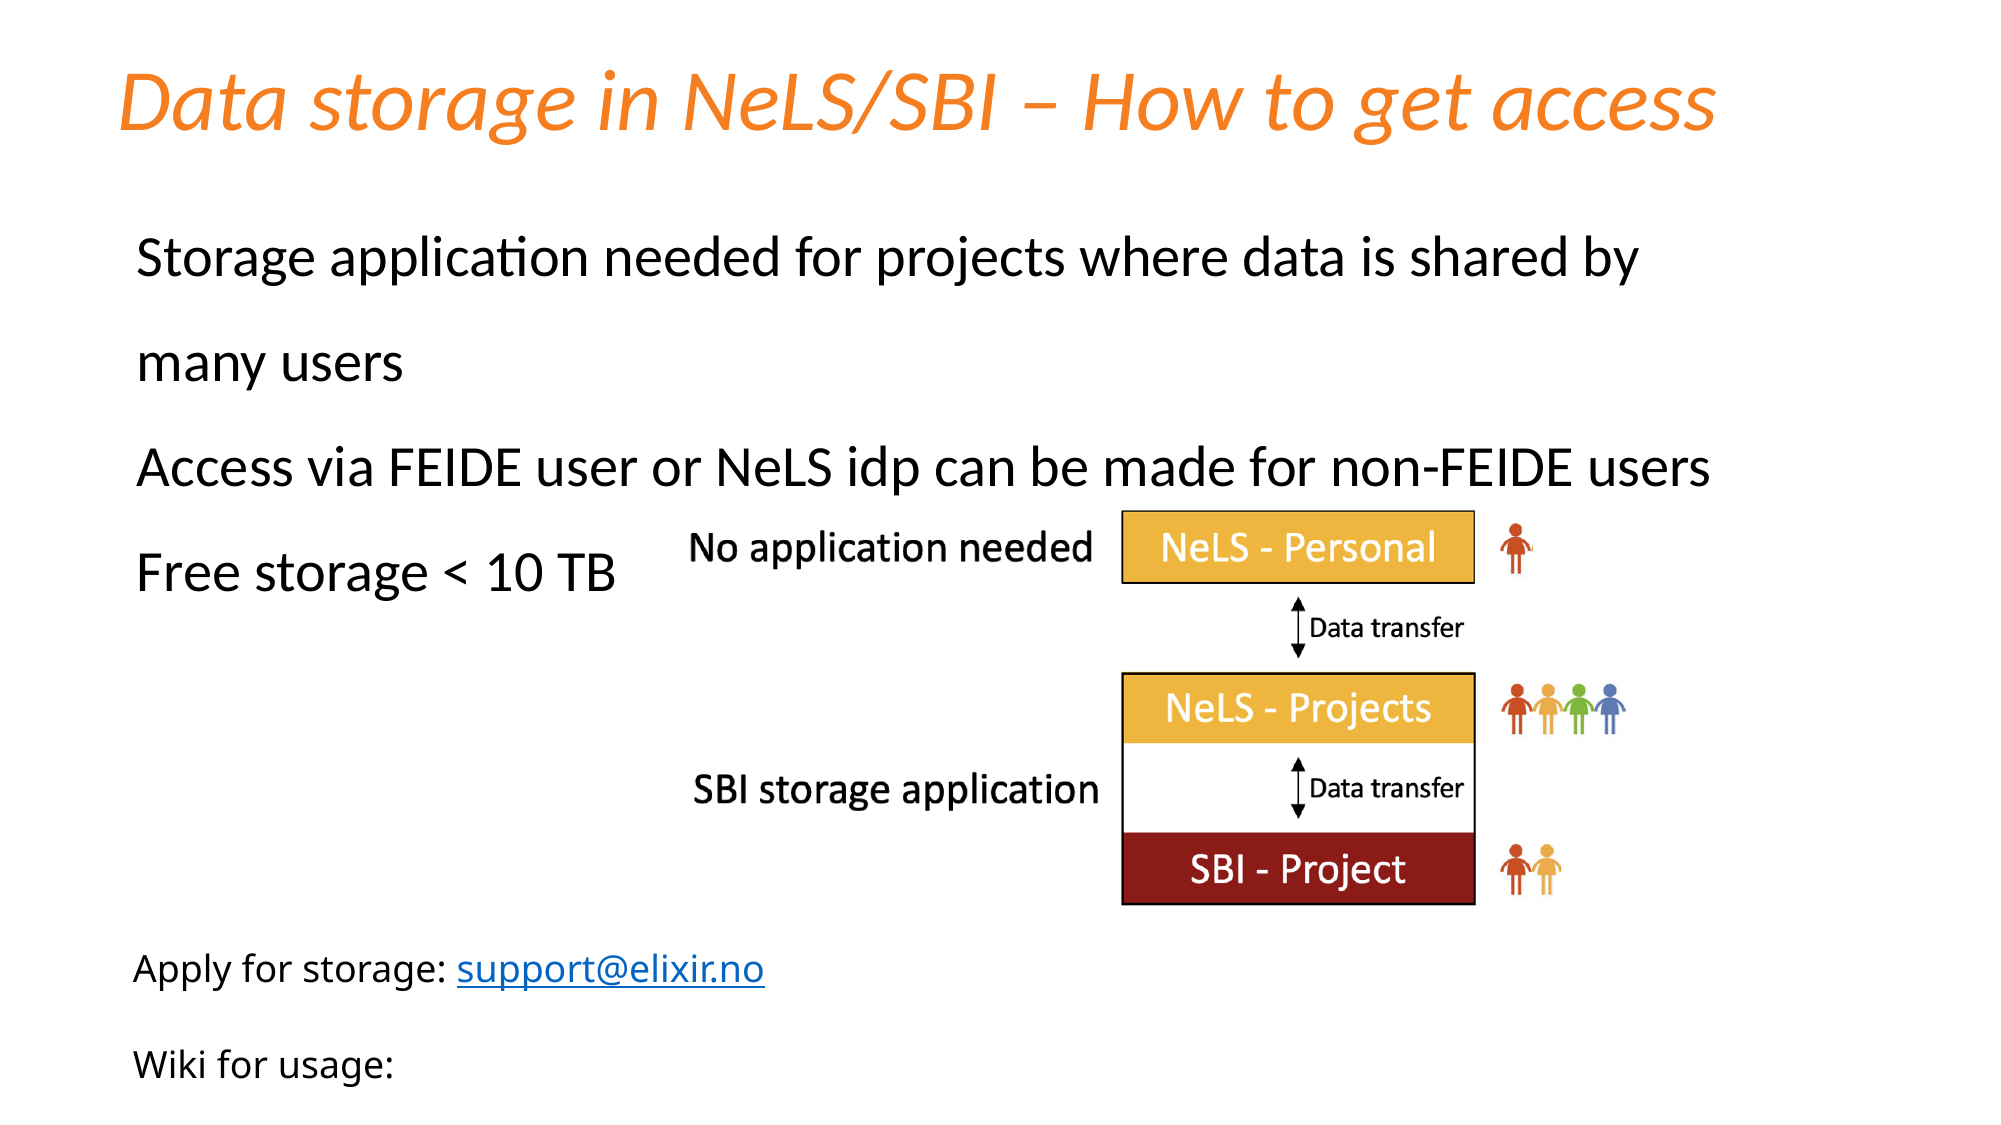

# Data storage in NeLS/SBI – How to get access
Storage application needed for projects where data is shared by many users
Access via FEIDE user or NeLS idp can be made for non-FEIDE users
Free storage < 10 TB
Apply for storage: support@elixir.no
Wiki for usage: https://nels-docs.readthedocs.io/en/latest/